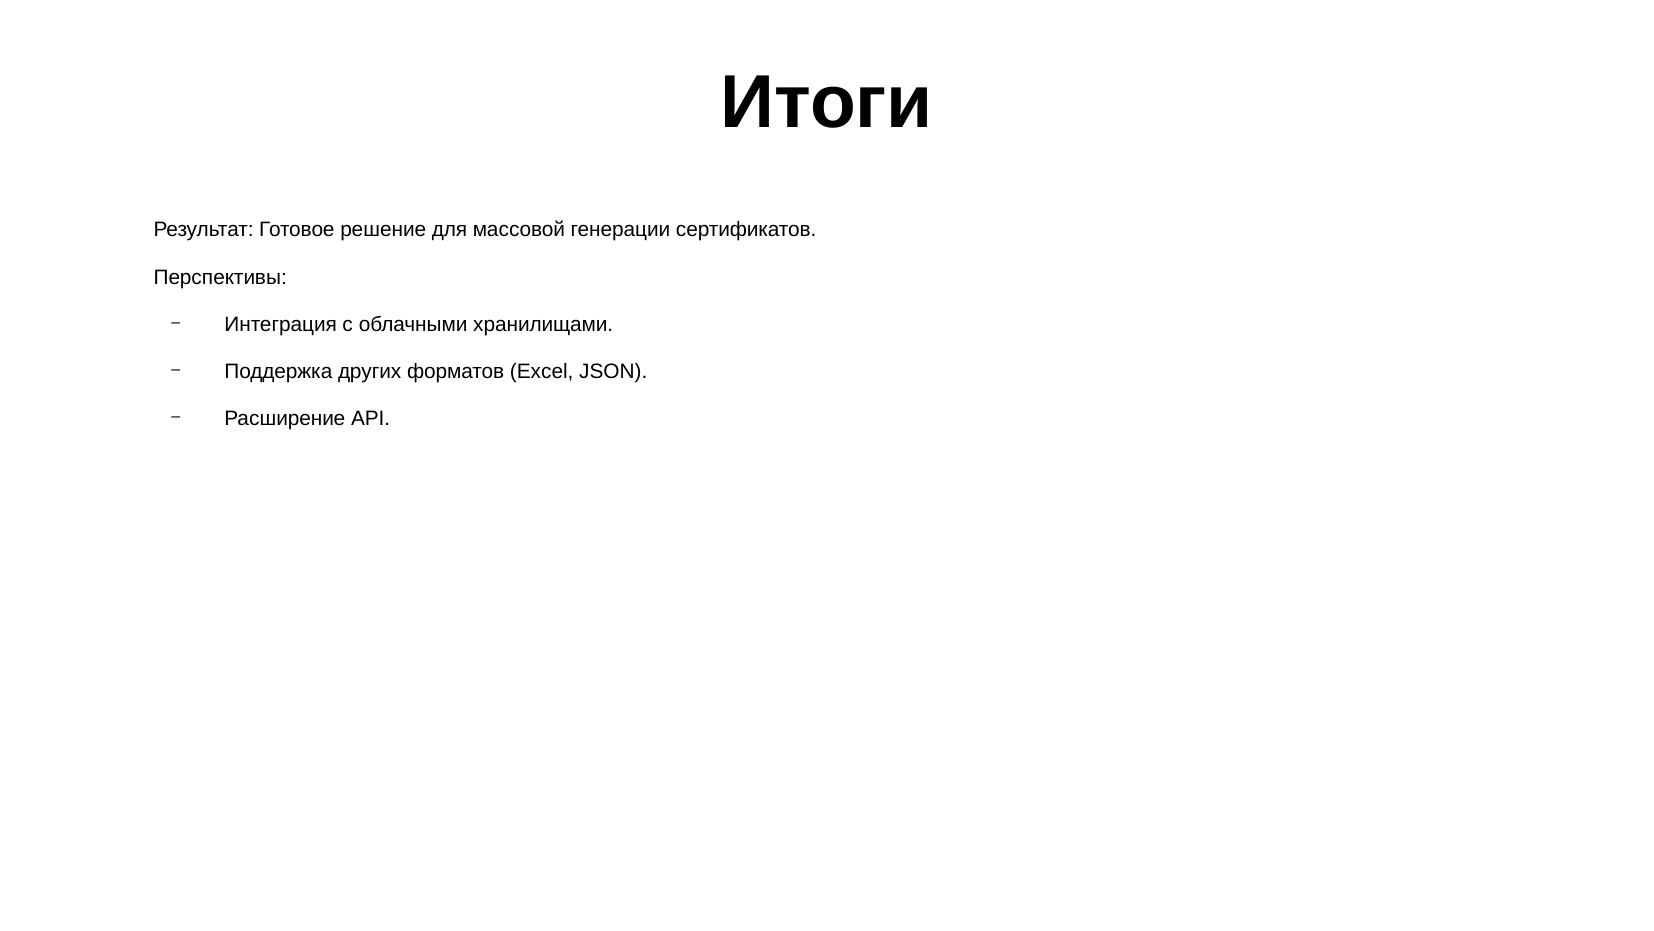

# Итоги
Результат: Готовое решение для массовой генерации сертификатов.
Перспективы:
Интеграция с облачными хранилищами.
Поддержка других форматов (Excel, JSON).
Расширение API.